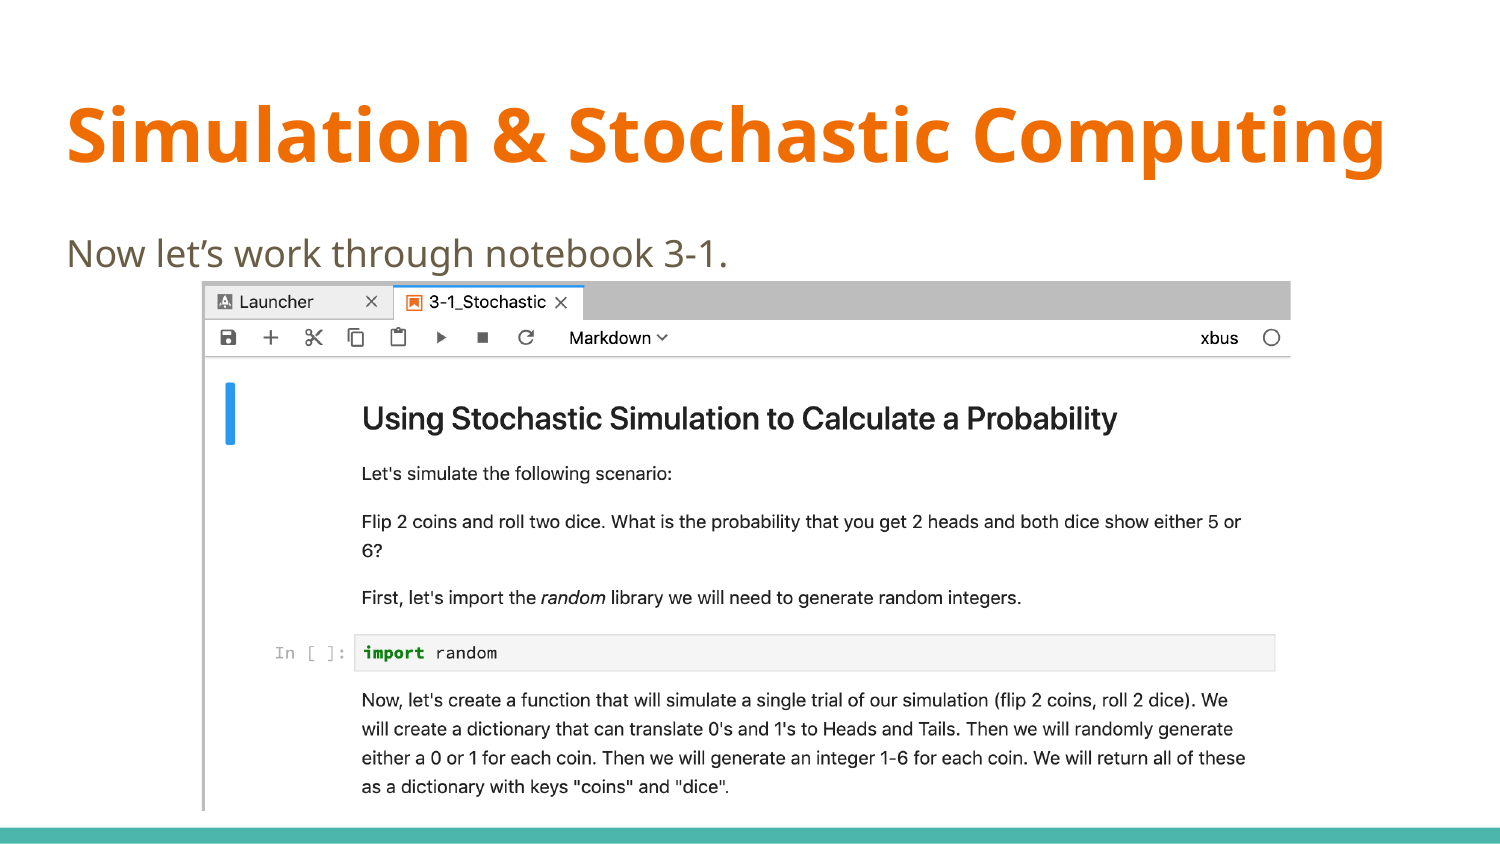

# Simulation & Stochastic Computing
Now let’s work through notebook 3-1.